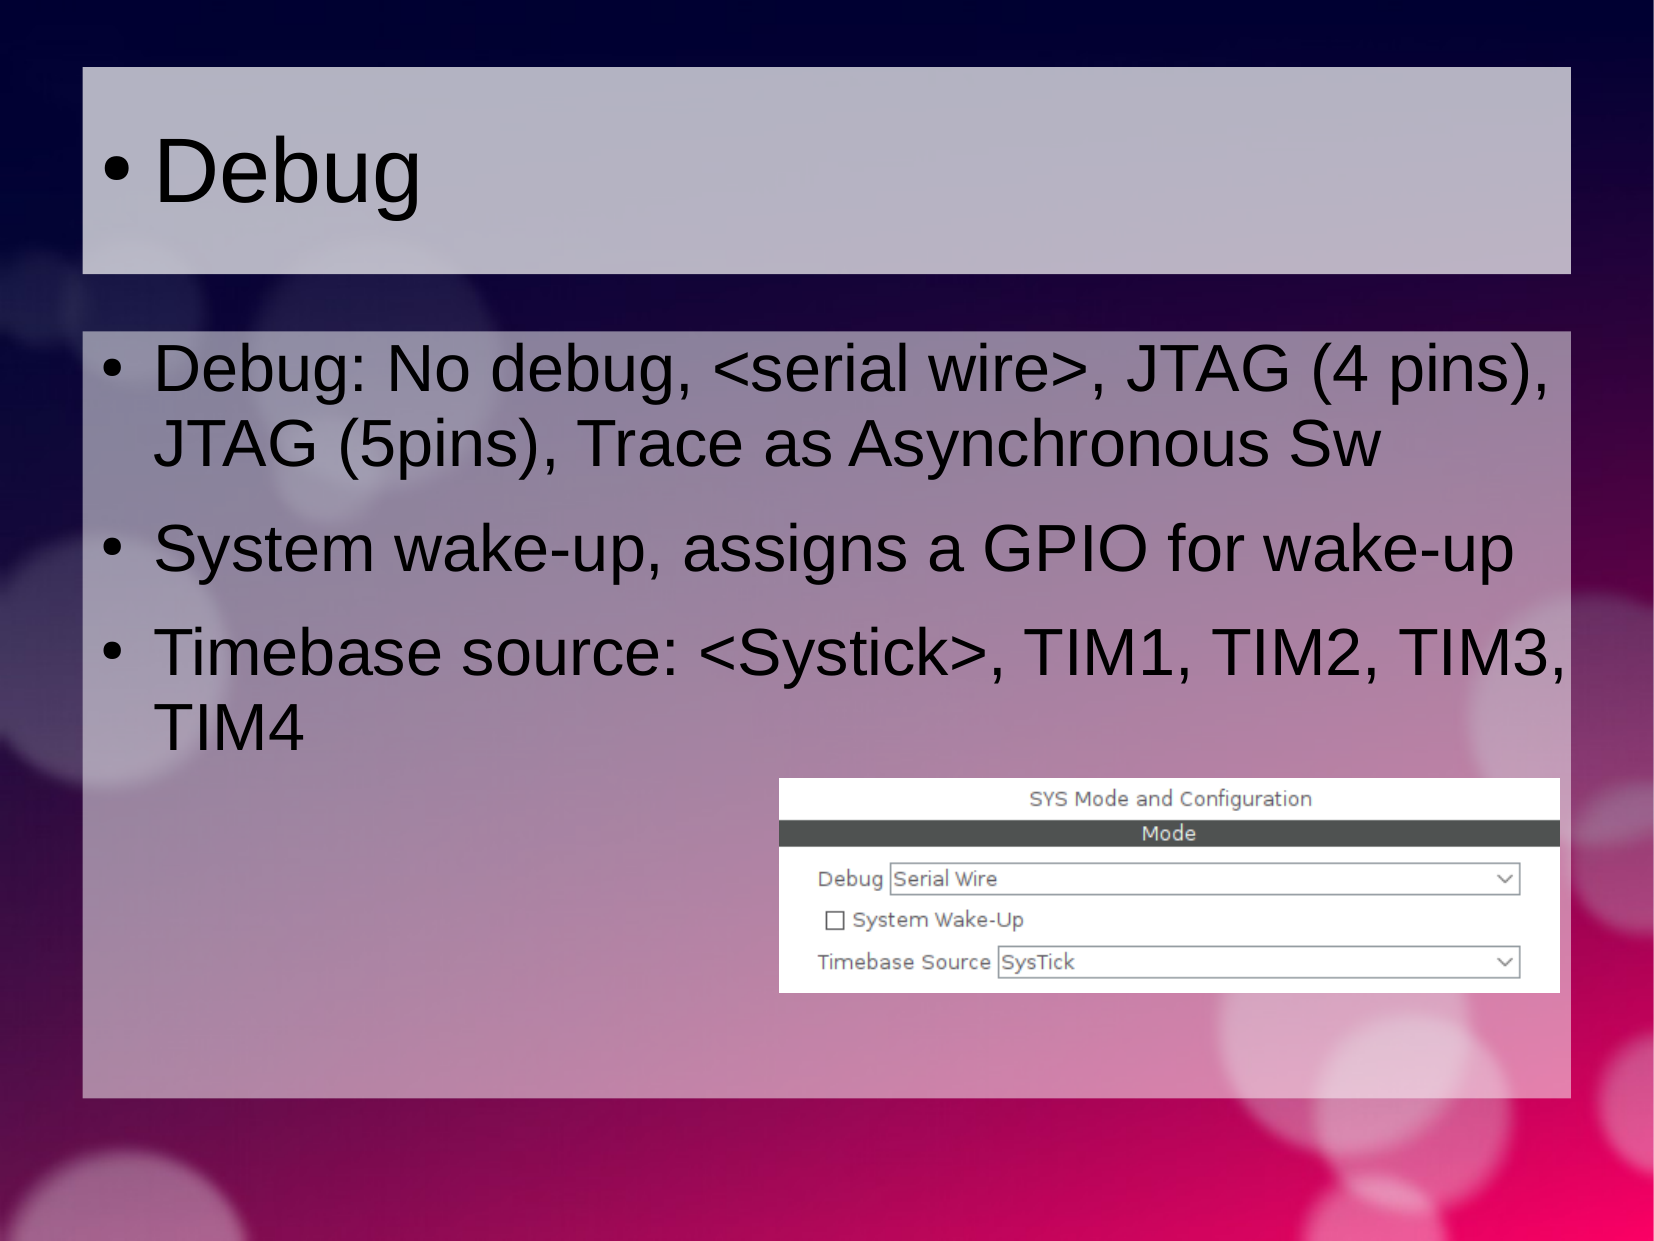

# Debug
Debug: No debug, <serial wire>, JTAG (4 pins), JTAG (5pins), Trace as Asynchronous Sw
System wake-up, assigns a GPIO for wake-up
Timebase source: <Systick>, TIM1, TIM2, TIM3, TIM4